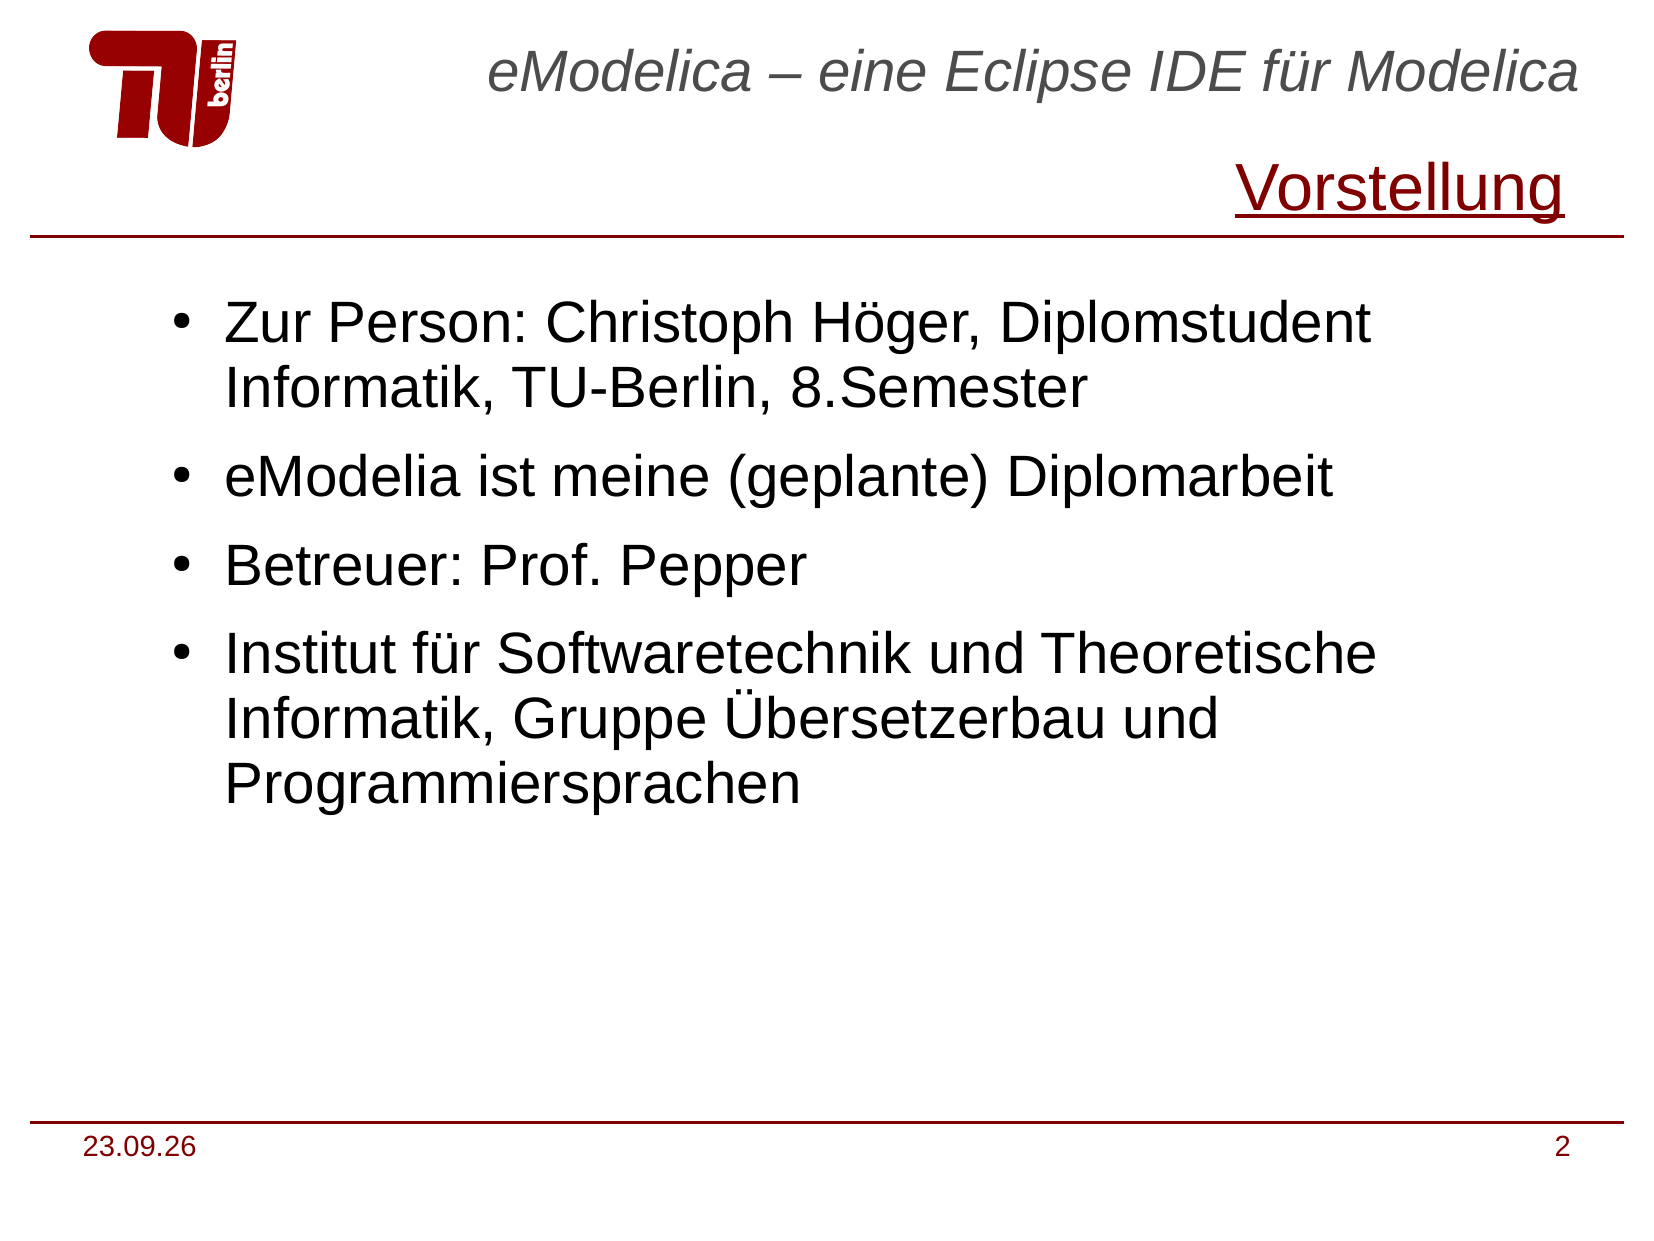

# Vorstellung
Zur Person: Christoph Höger, Diplomstudent Informatik, TU-Berlin, 8.Semester
eModelia ist meine (geplante) Diplomarbeit
Betreuer: Prof. Pepper
Institut für Softwaretechnik und Theoretische Informatik, Gruppe Übersetzerbau und Programmiersprachen
Christoph Höger
2